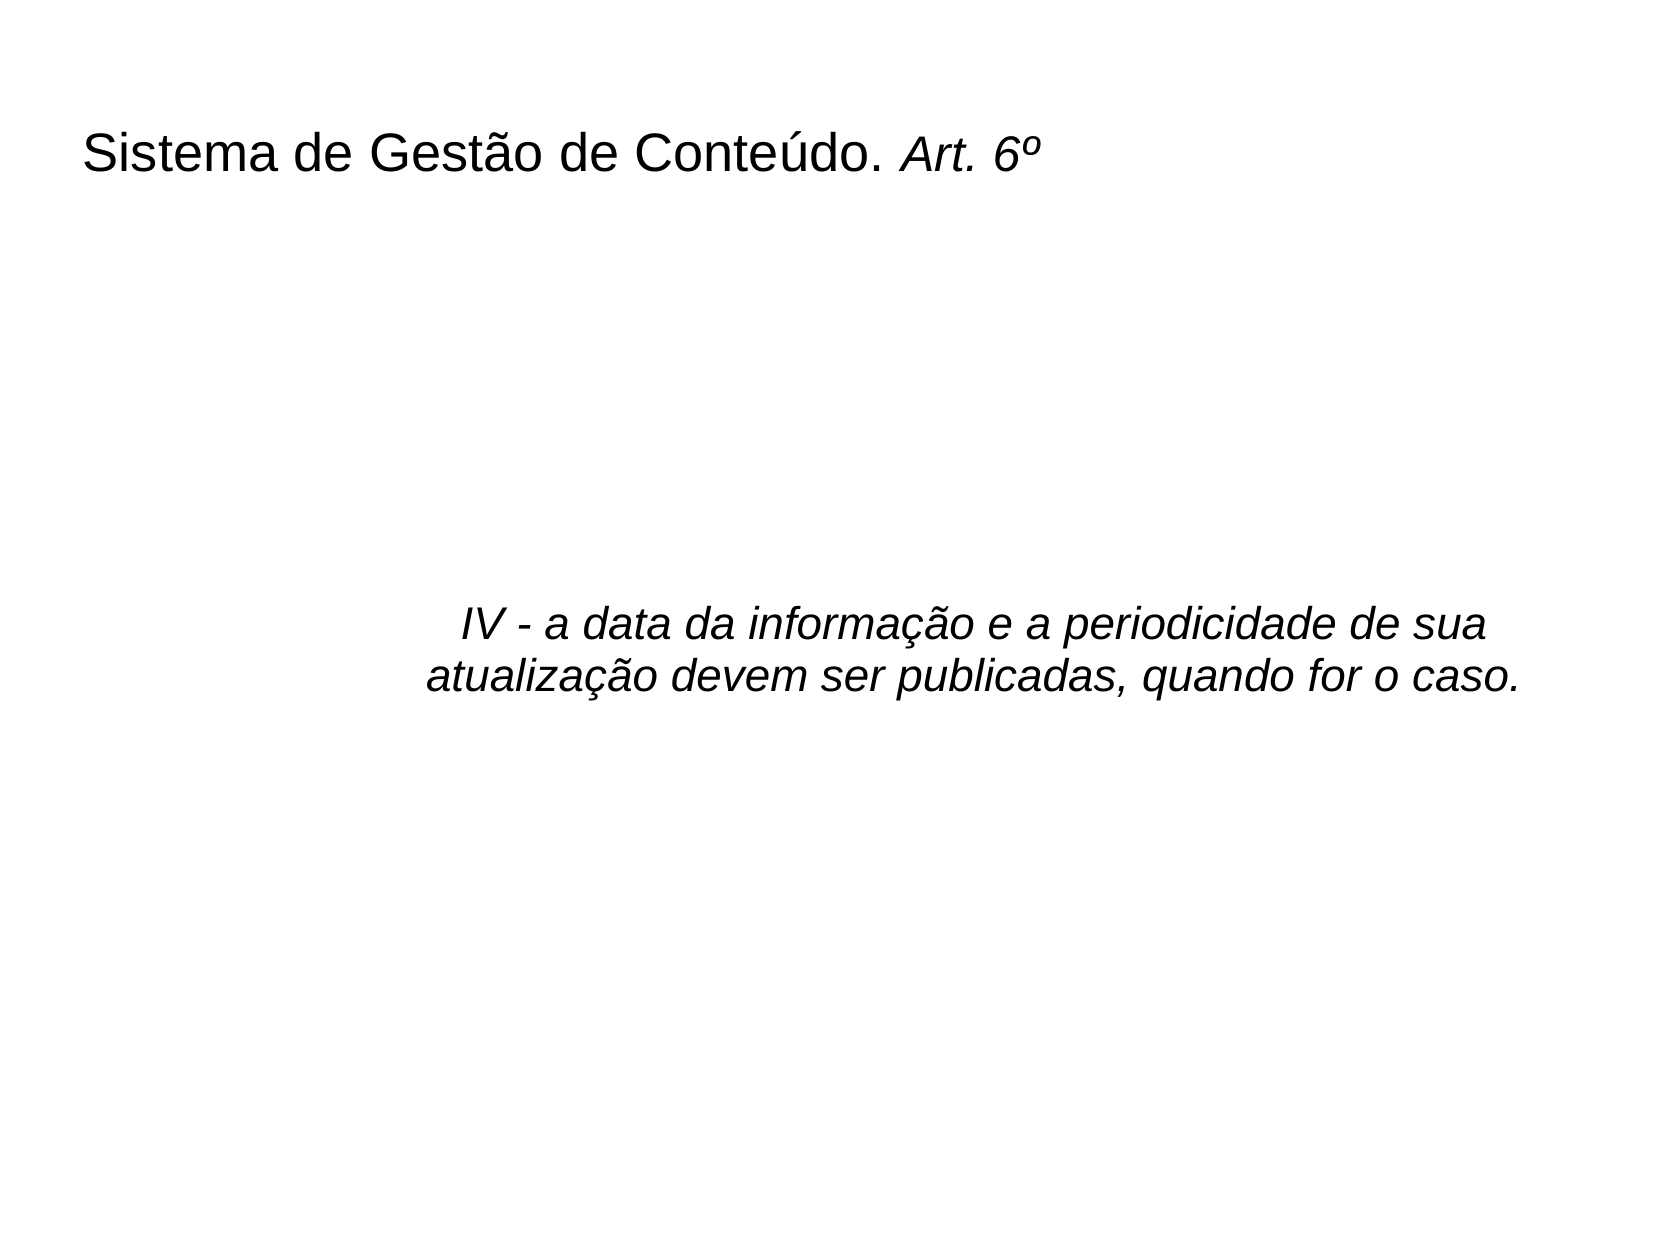

# Sistema de Gestão de Conteúdo. Art. 6º
IV - a data da informação e a periodicidade de sua atualização devem ser publicadas, quando for o caso.